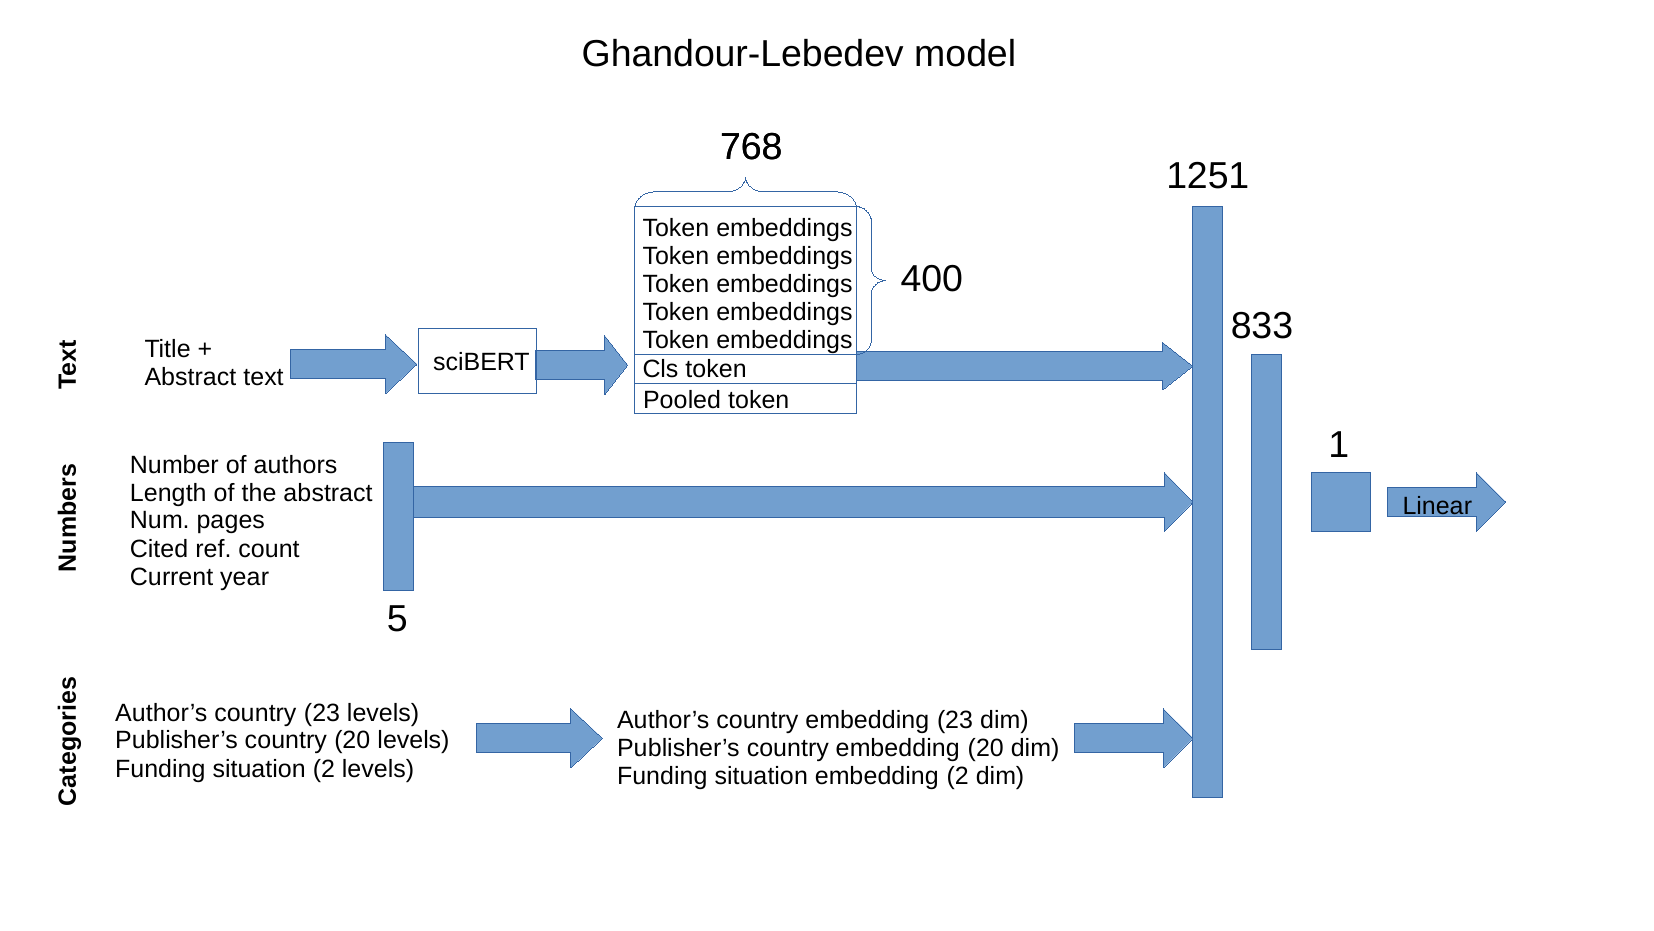

Ghandour-Lebedev model
768
768
1251
Token embeddings
Token embeddings
Token embeddings
Token embeddings
Token embeddings
400
833
Title +
Abstract text
sciBERT
Text
Cls token
Pooled token
1
Number of authors
Length of the abstract
Num. pages
Cited ref. count
Current year
Linear
Numbers
5
Author’s country (23 levels)
Publisher’s country (20 levels)
Funding situation (2 levels)
Author’s country embedding (23 dim)
Publisher’s country embedding (20 dim)
Funding situation embedding (2 dim)
Categories